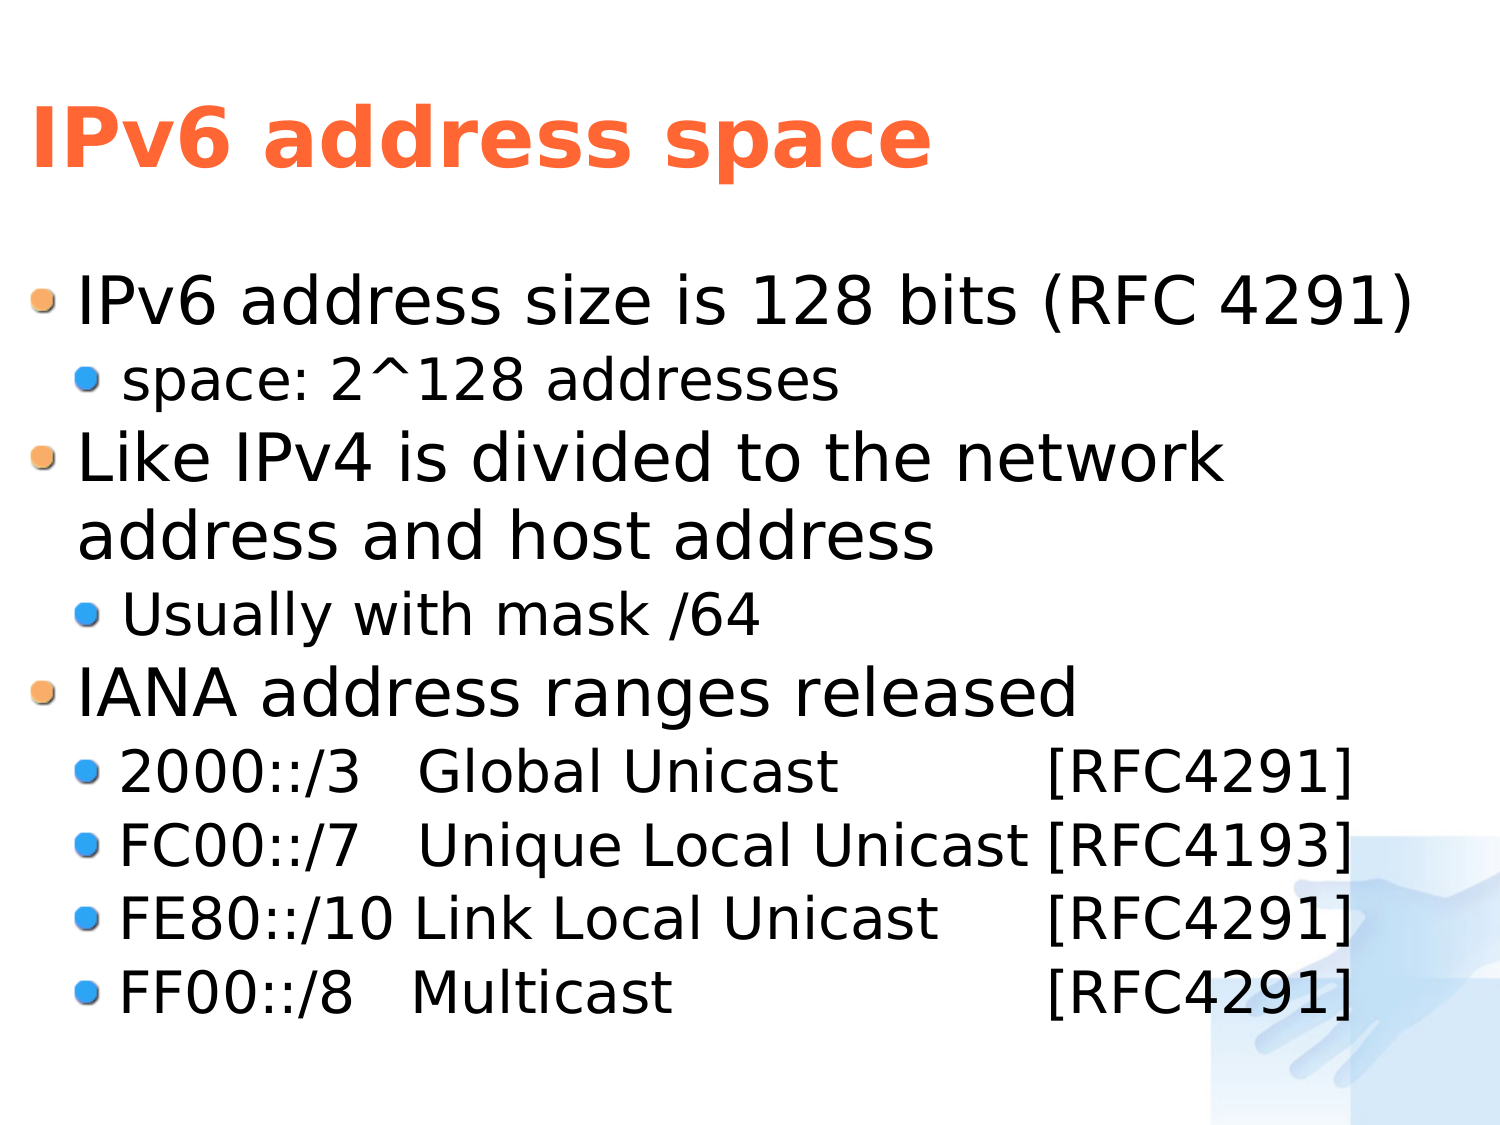

# IPv6 address space
IPv6 address size is 128 bits (RFC 4291)
space: 2^128 addresses
Like IPv4 is divided to the network address and host address
Usually with mask /64
IANA address ranges released
2000::/3 Global Unicast 	[RFC4291]
FC00::/7 Unique Local Unicast	[RFC4193]
FE80::/10 Link Local Unicast 	[RFC4291]
FF00::/8 Multicast 	[RFC4291]